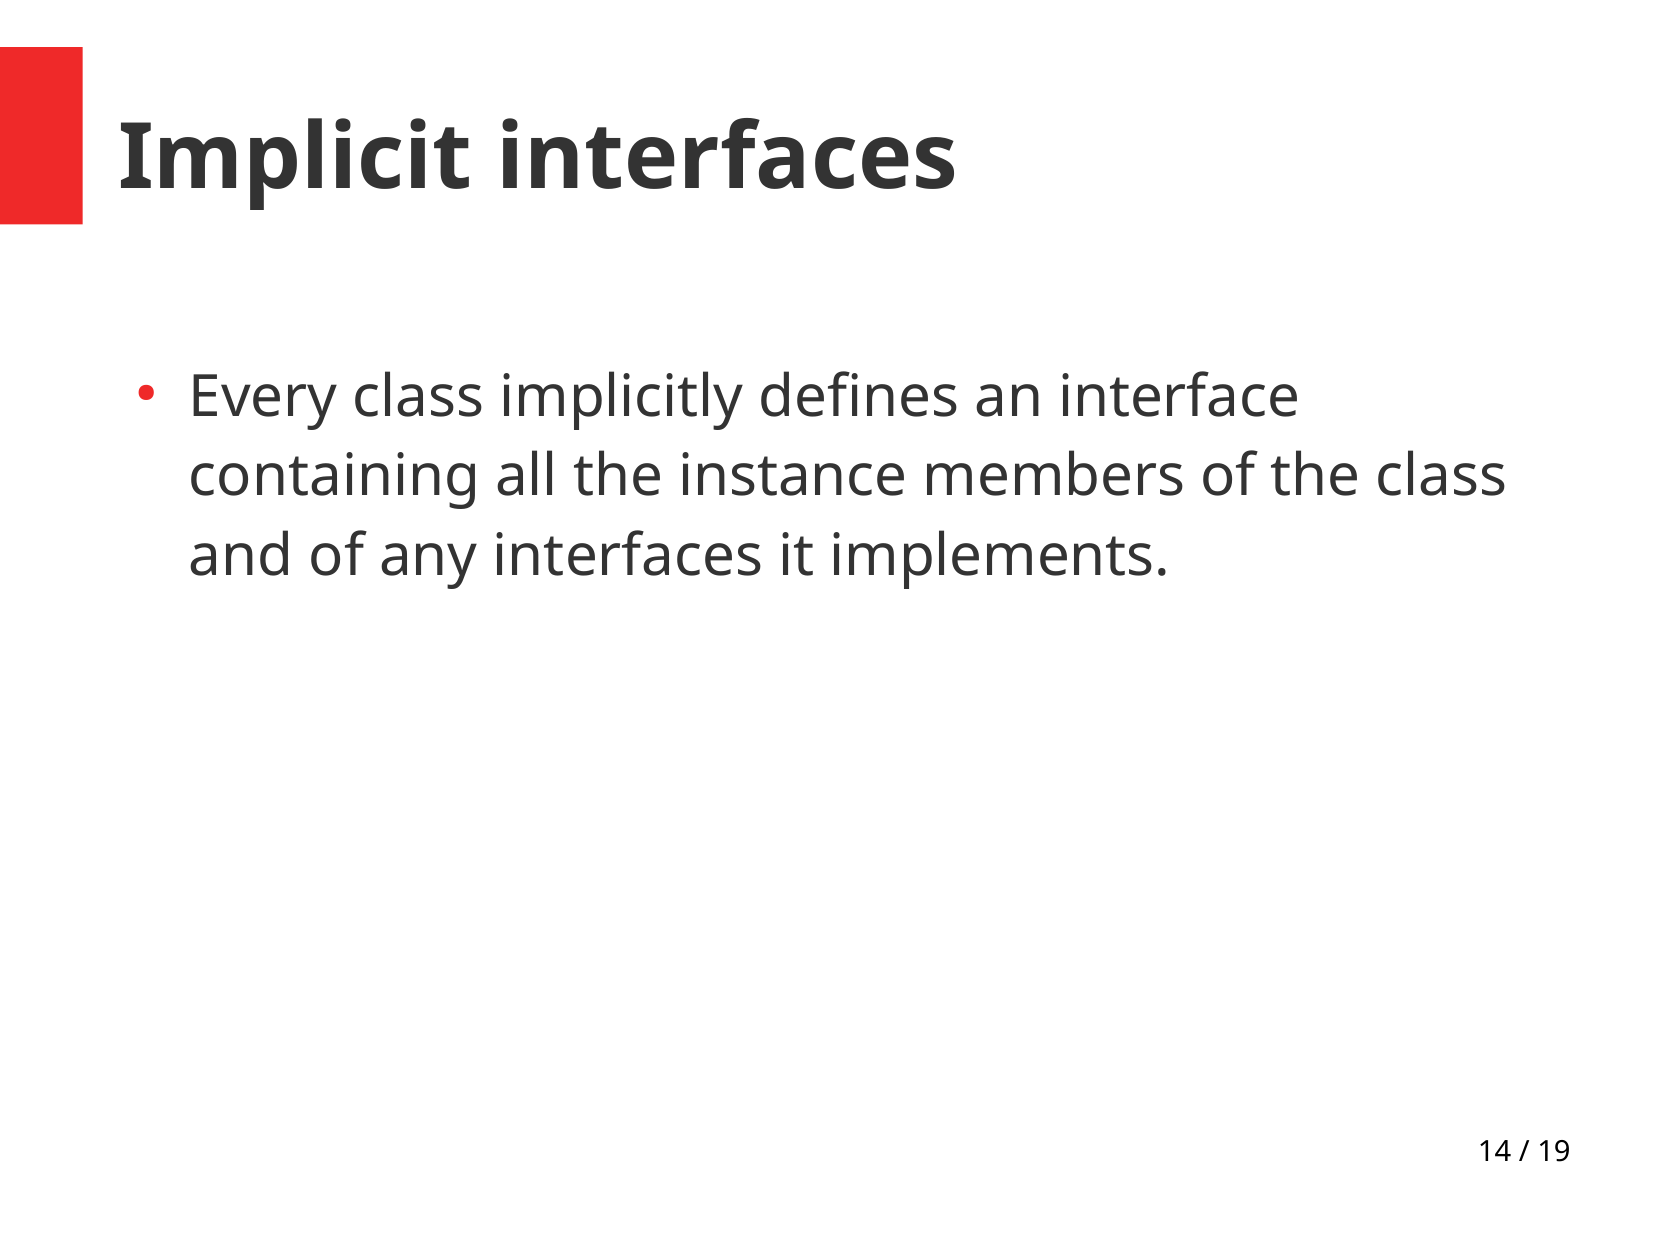

# Implicit interfaces
Every class implicitly defines an interface containing all the instance members of the class and of any interfaces it implements.
14